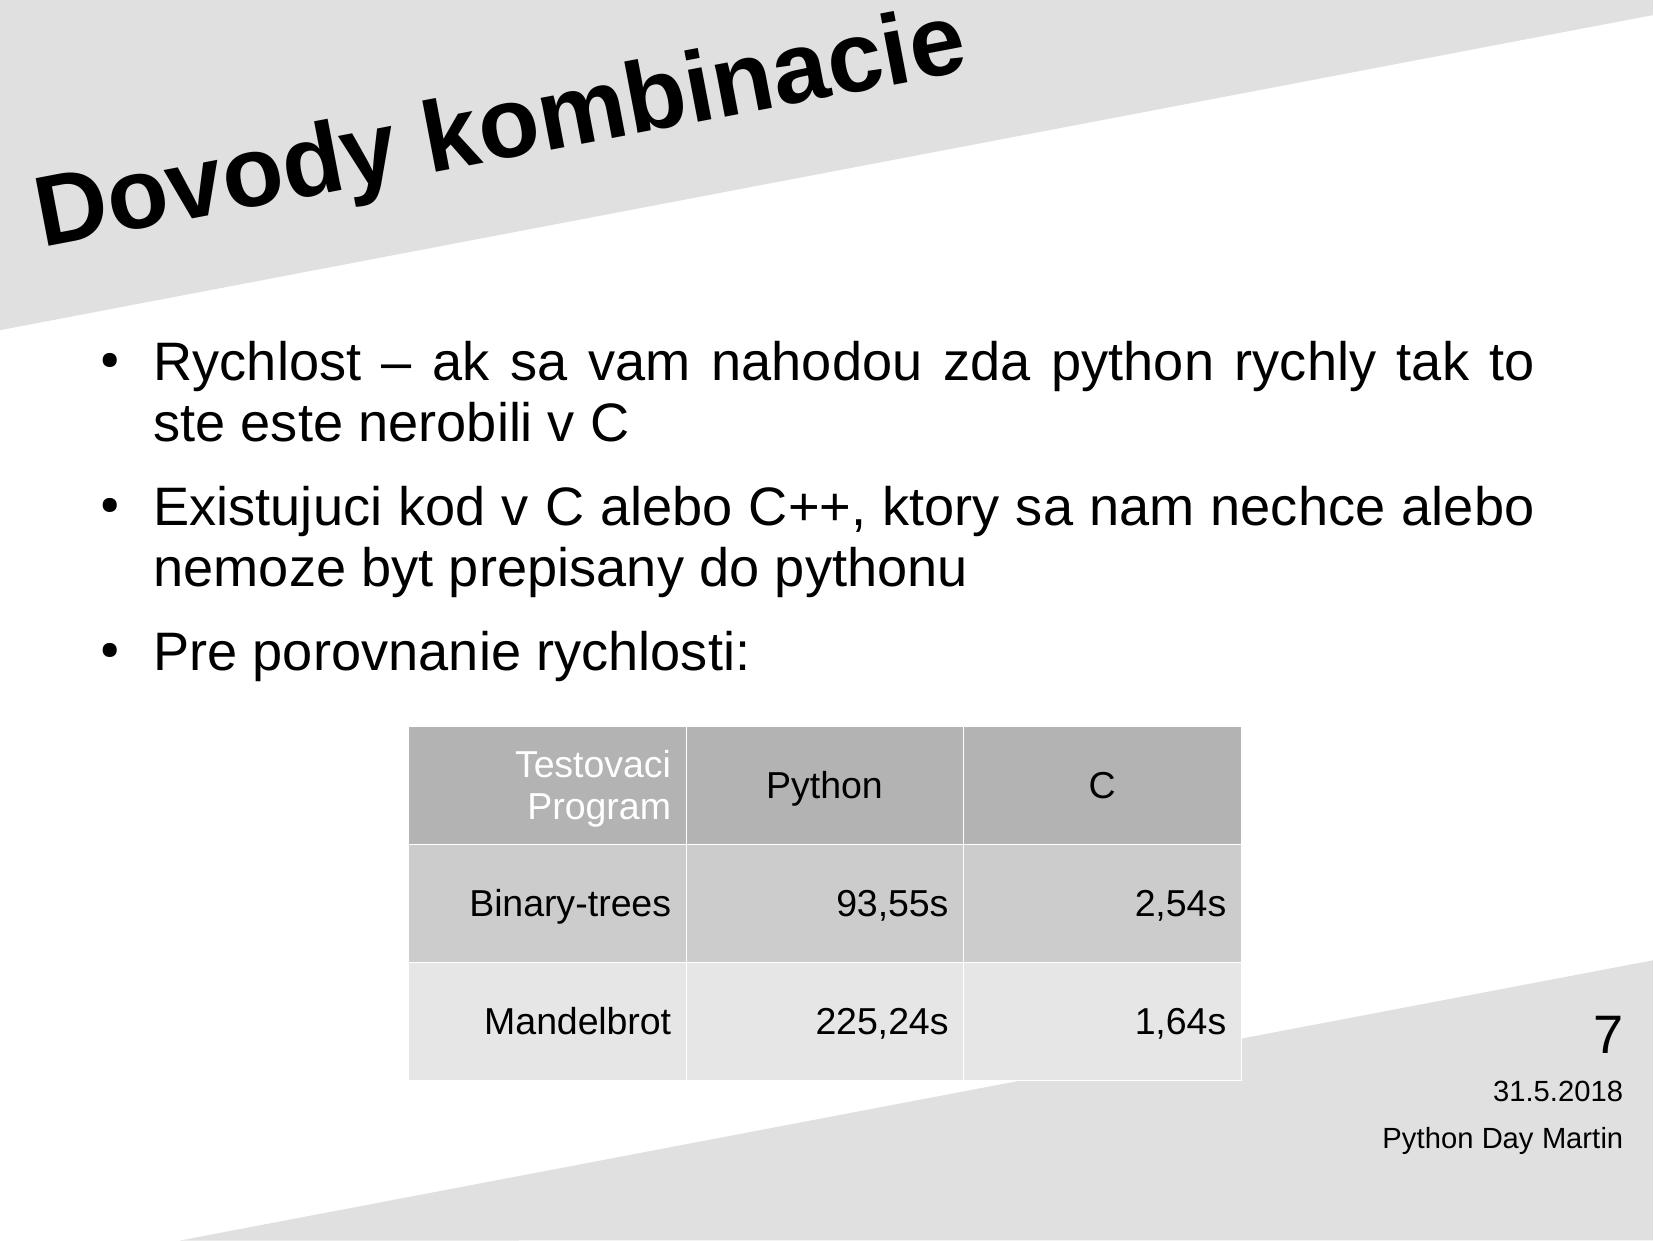

# Dovody kombinacie
Rychlost – ak sa vam nahodou zda python rychly tak to ste este nerobili v C
Existujuci kod v C alebo C++, ktory sa nam nechce alebo nemoze byt prepisany do pythonu
Pre porovnanie rychlosti:
| Testovaci Program | Python | C |
| --- | --- | --- |
| Binary-trees | 93,55s | 2,54s |
| Mandelbrot | 225,24s | 1,64s |
7
Your footer here.